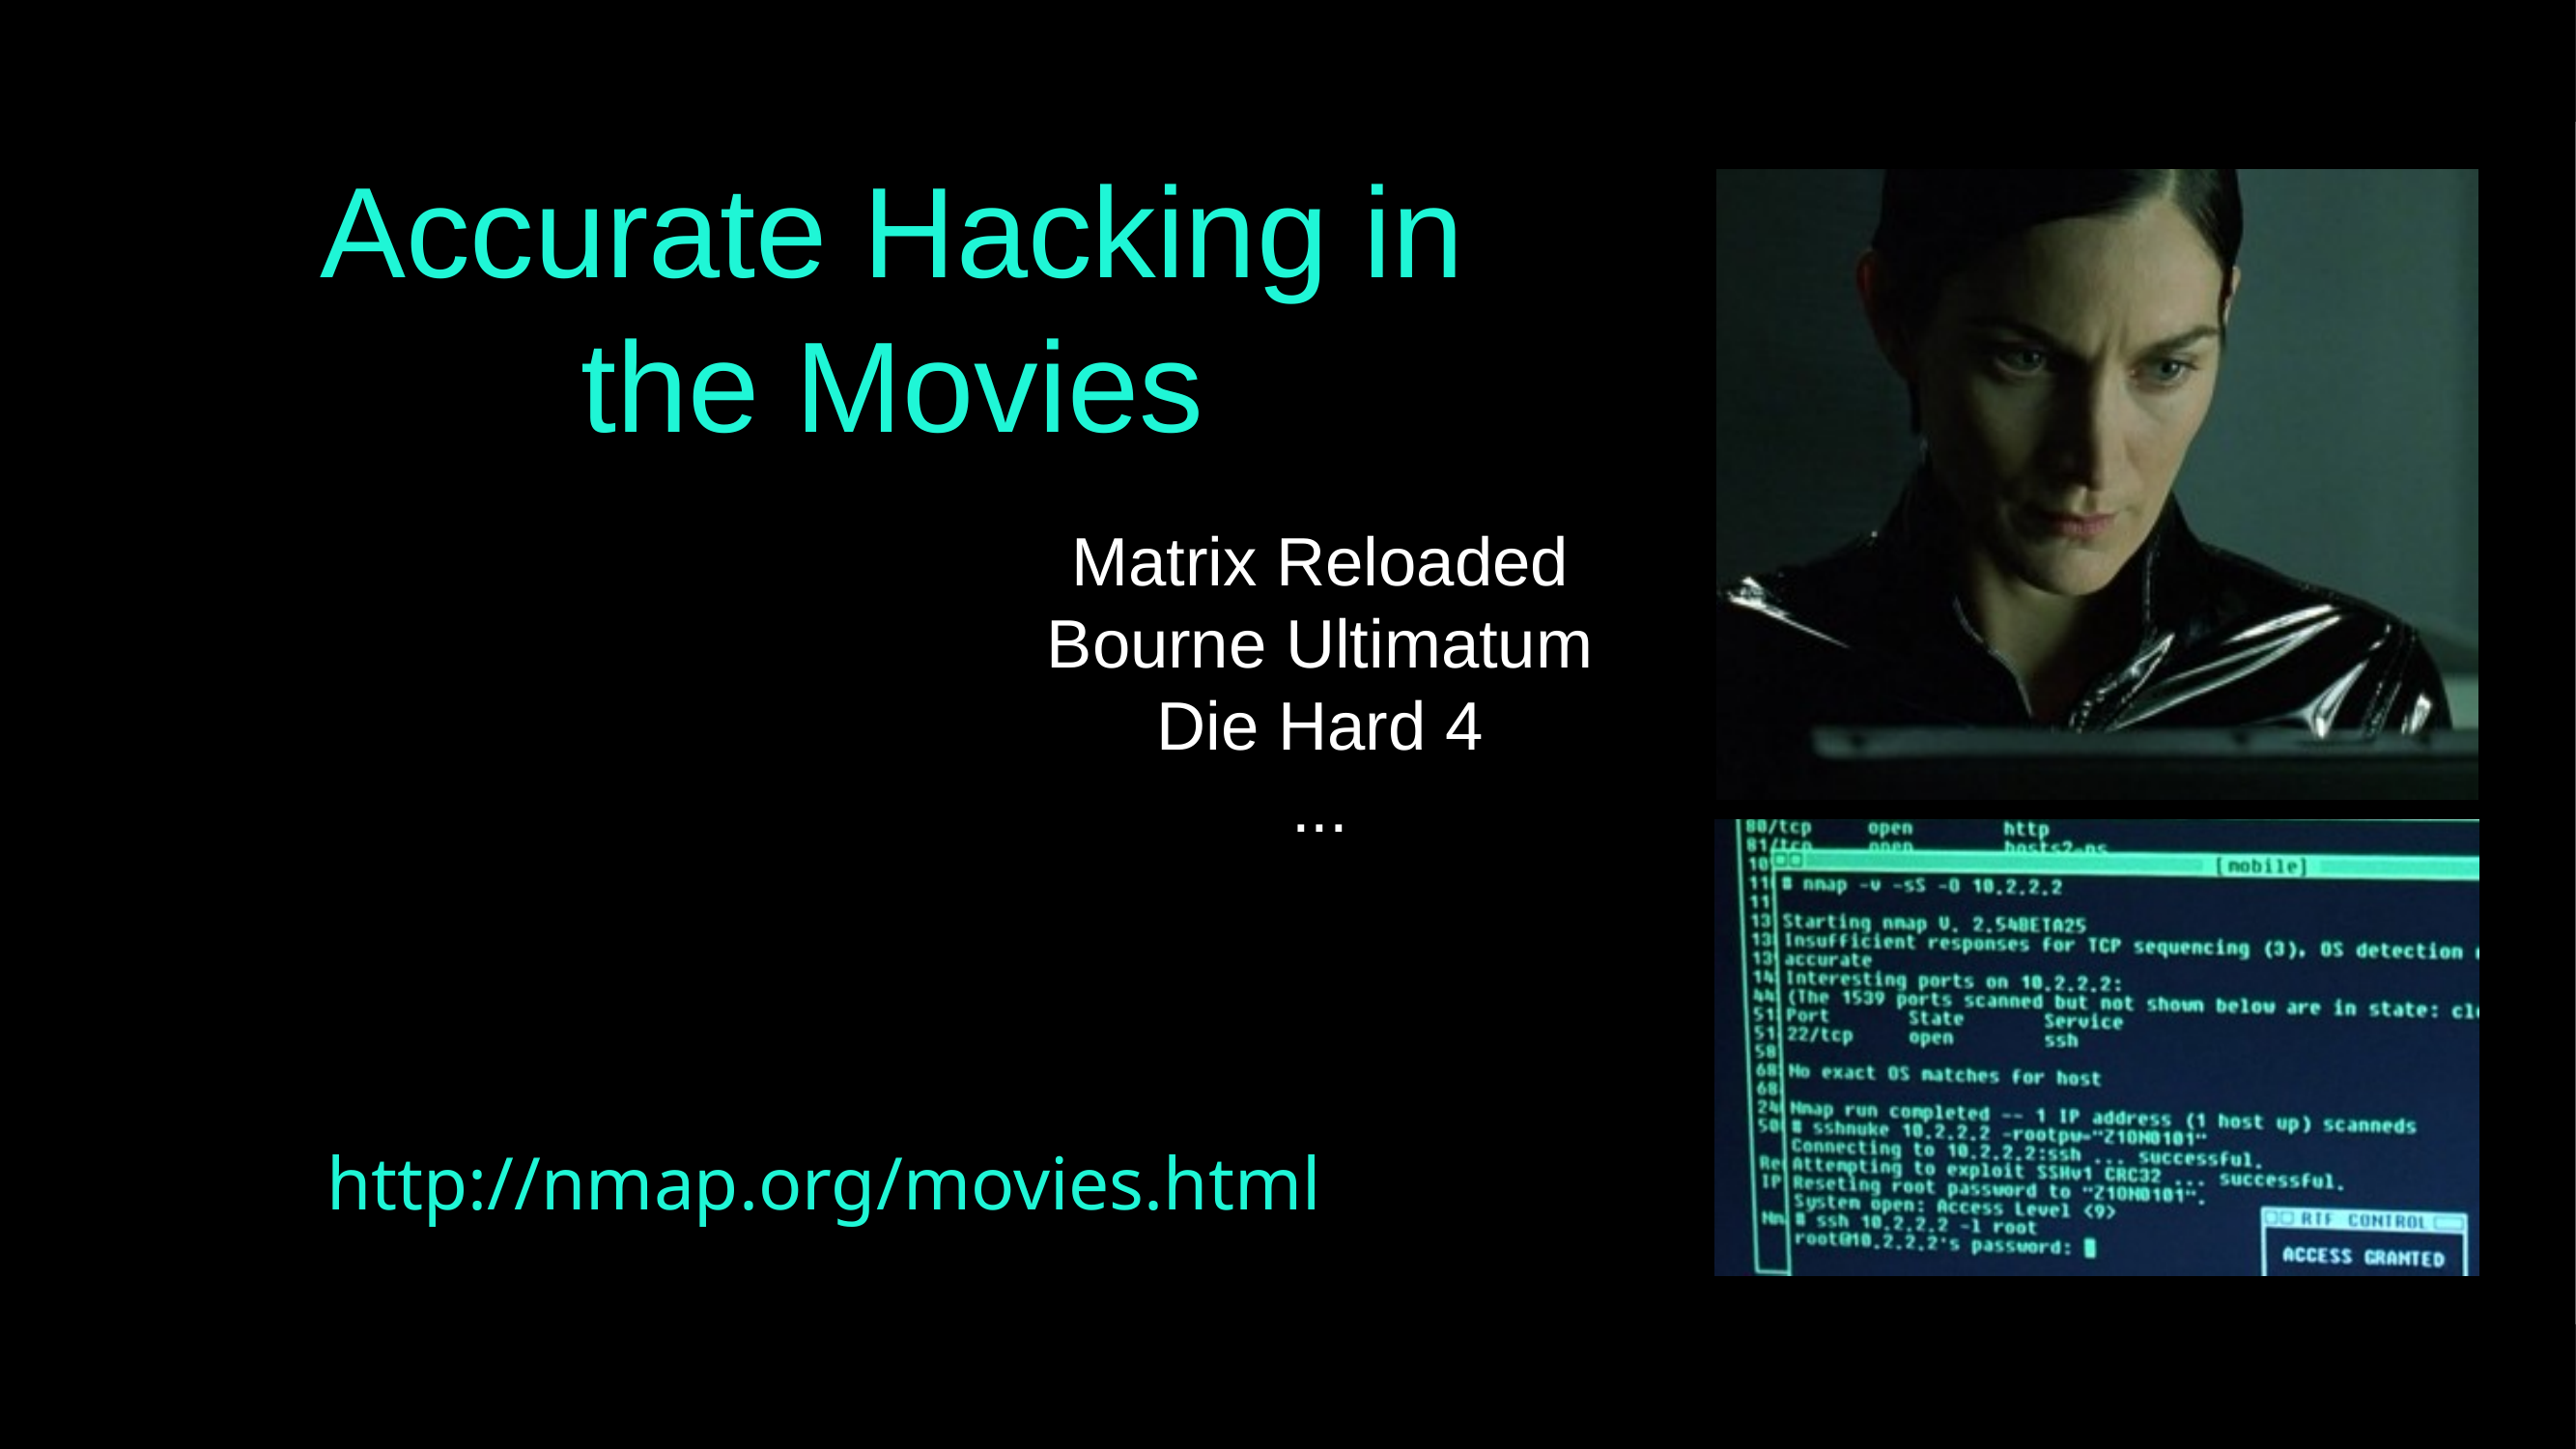

# Accurate Hacking in the Movies
Matrix Reloaded
Bourne Ultimatum
Die Hard 4
...
http://nmap.org/movies.html